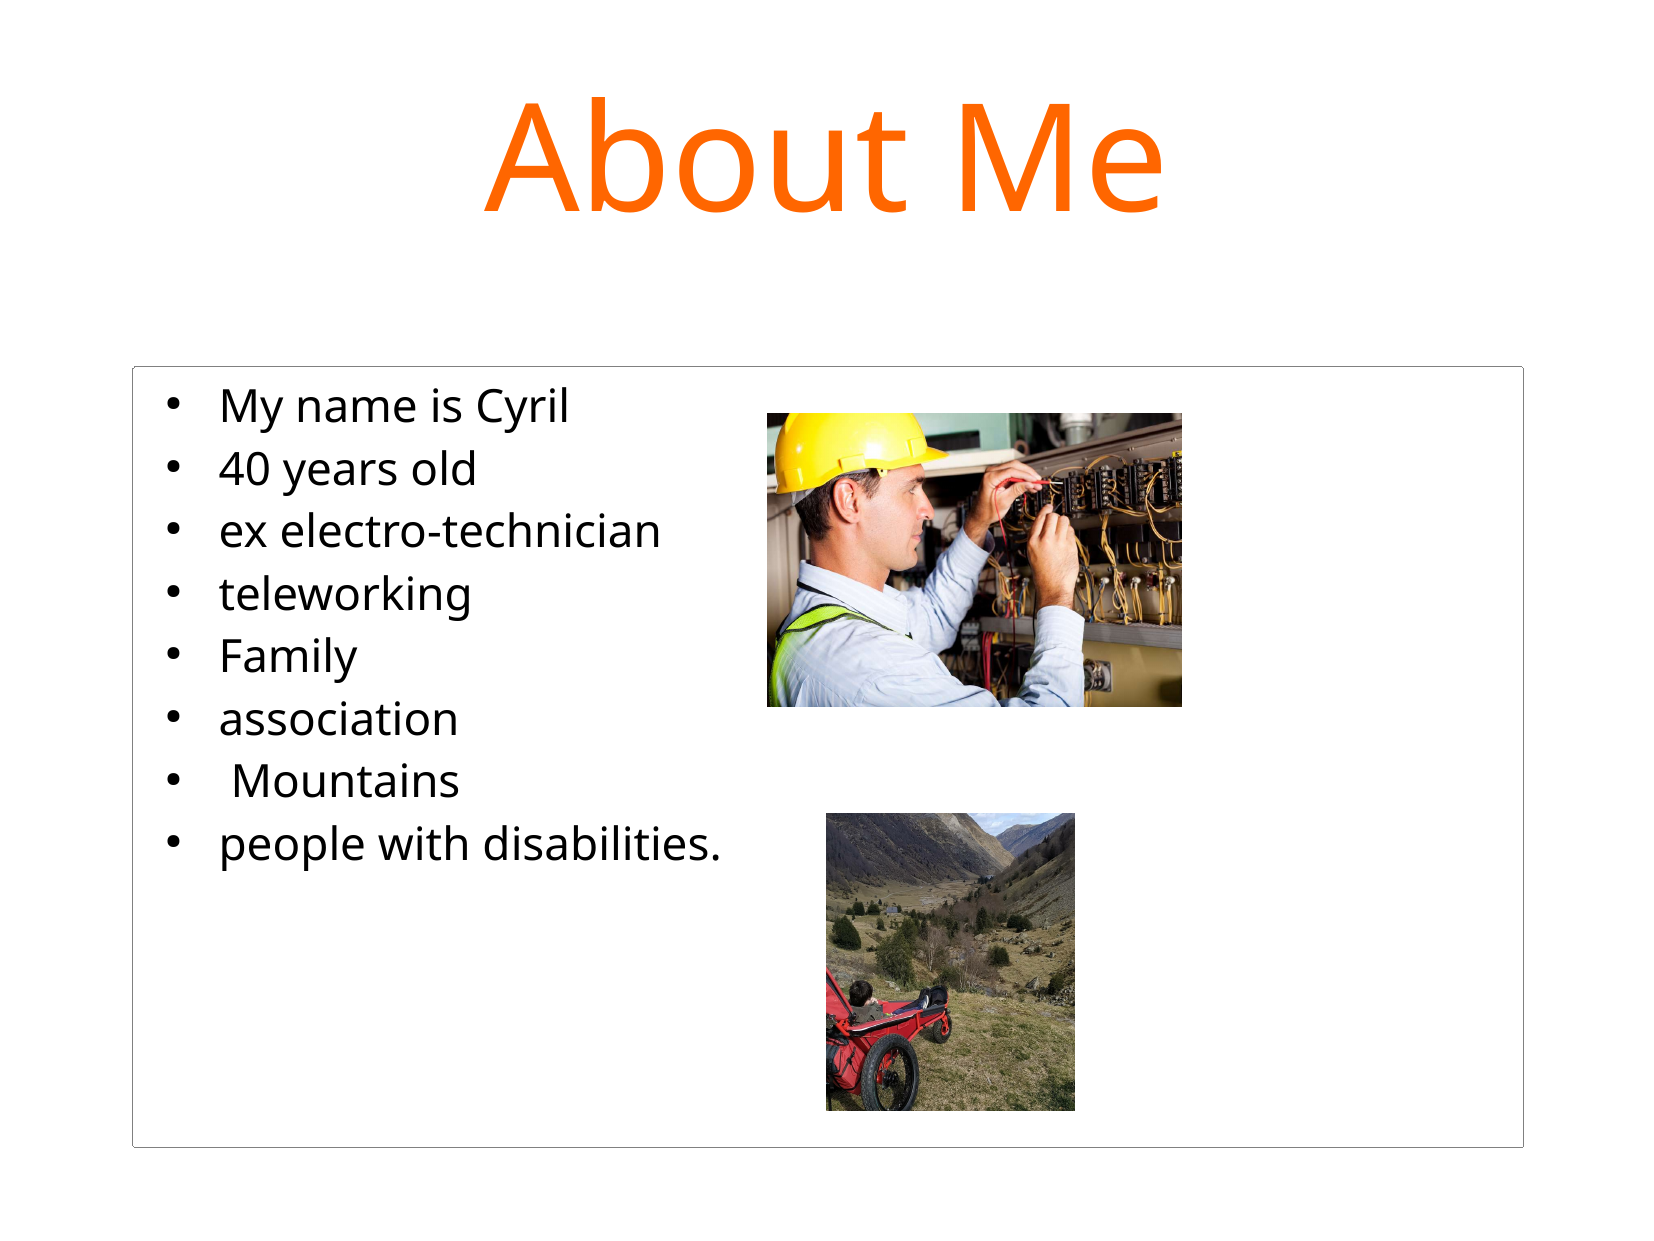

# About Me
My name is Cyril
40 years old
ex electro-technician
teleworking
Family
association
 Mountains
people with disabilities.